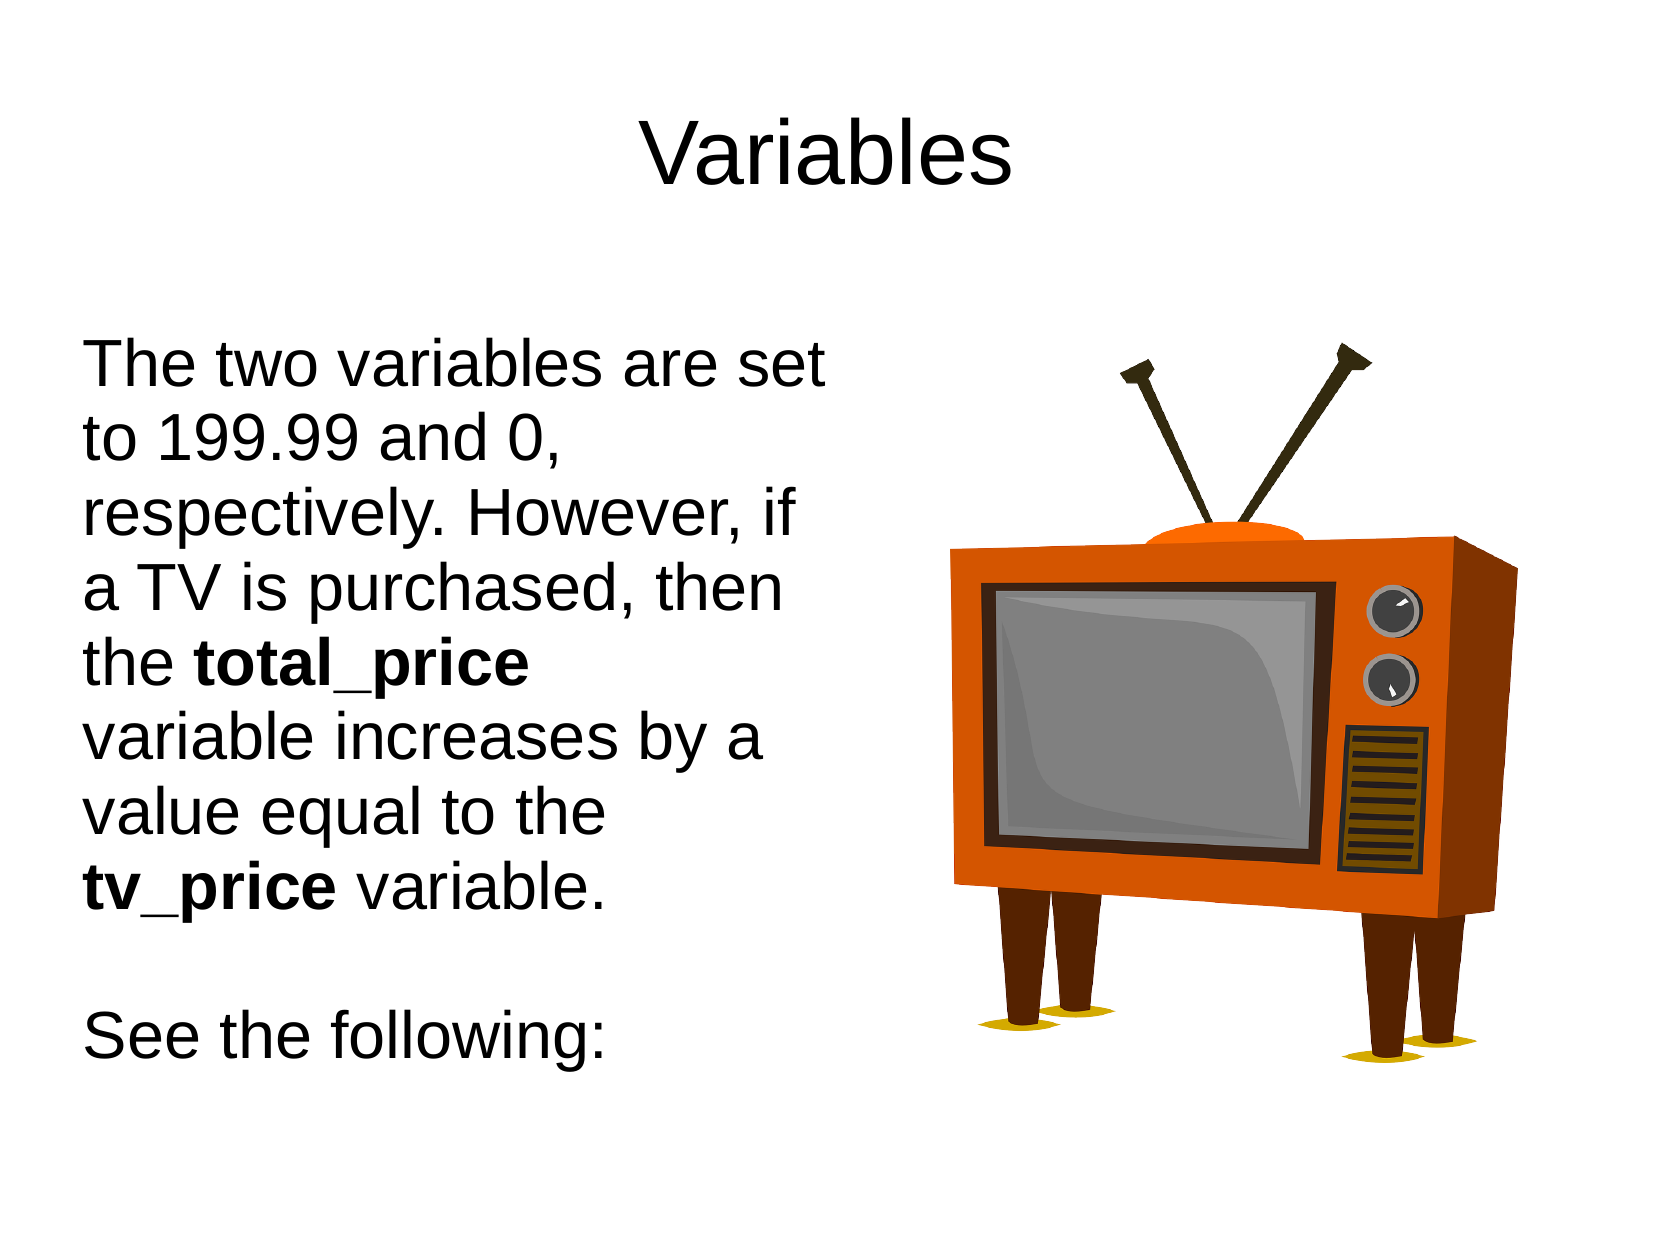

# Variables
The two variables are set
to 199.99 and 0,
respectively. However, if
a TV is purchased, then
the total_price
variable increases by a
value equal to the
tv_price variable.
See the following: